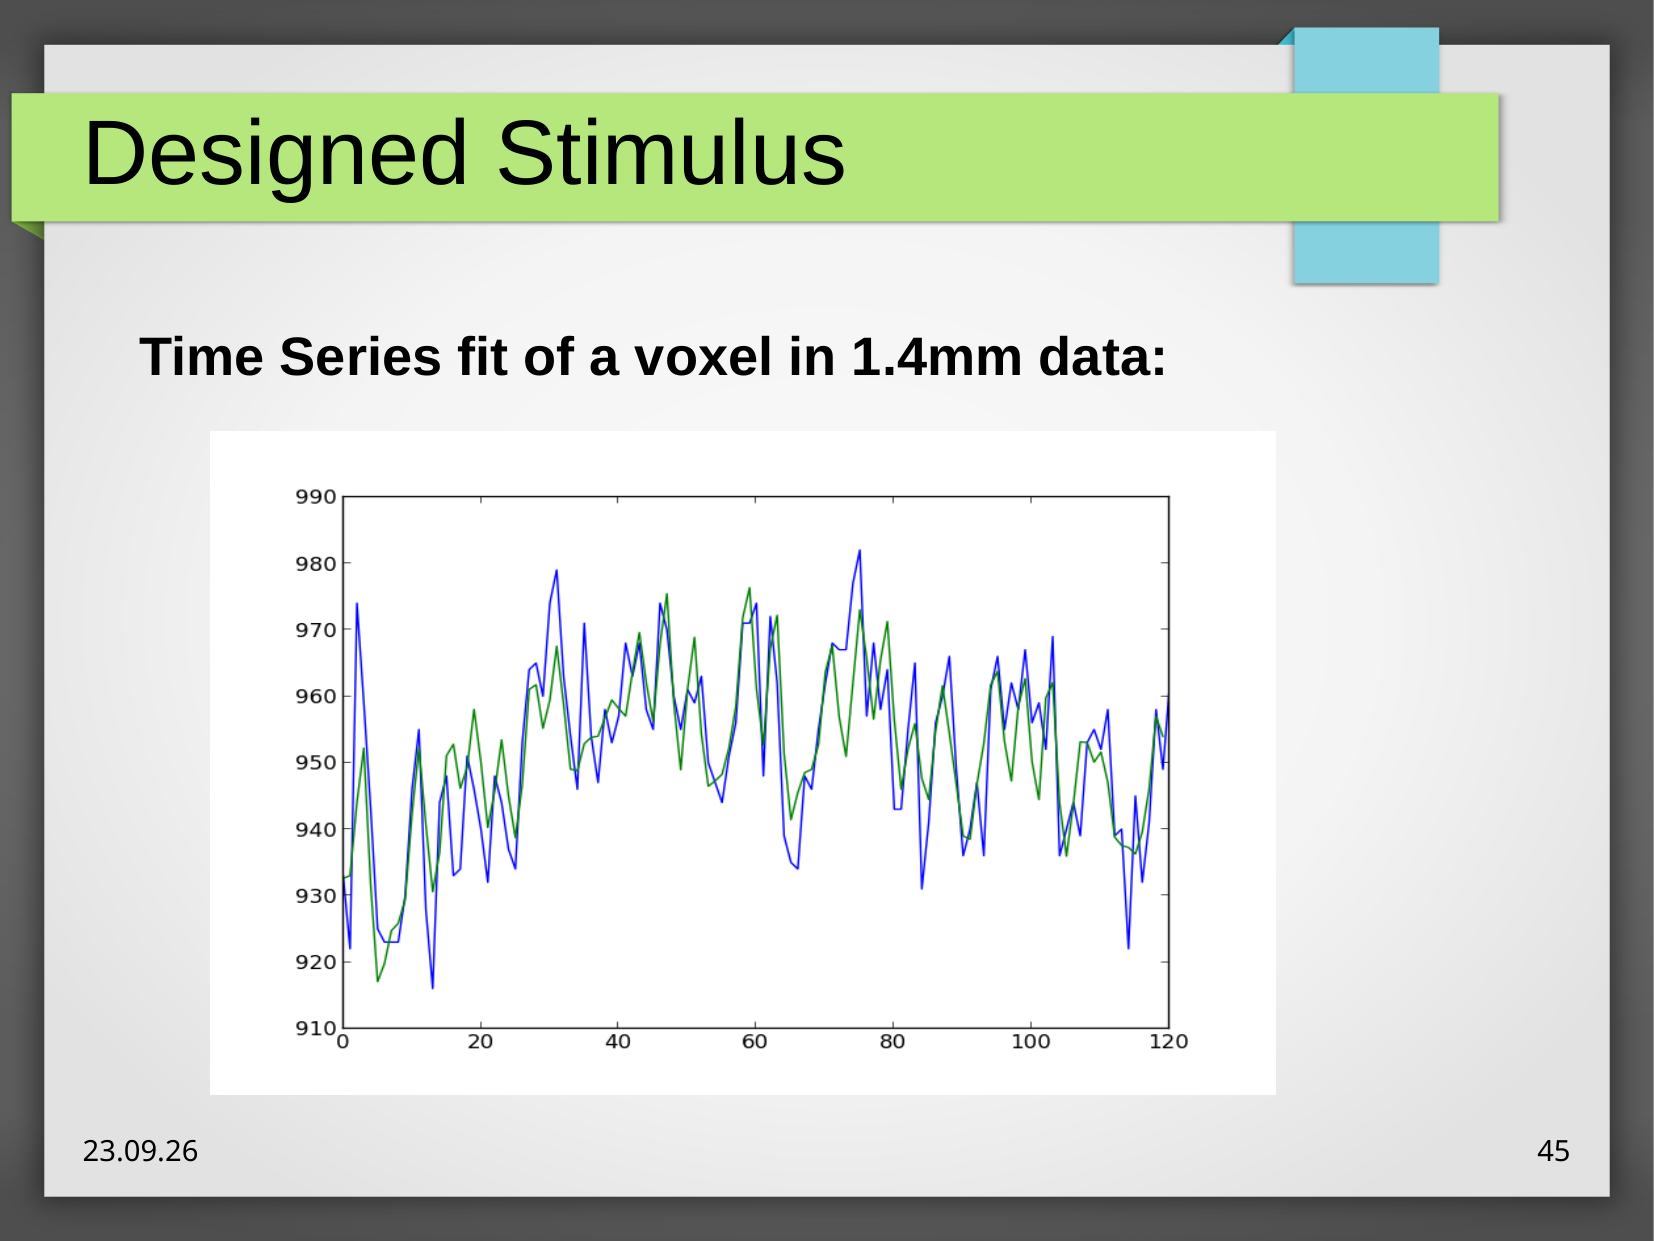

# Designed Stimulus
Time Series fit of a voxel in 1.4mm data:
45